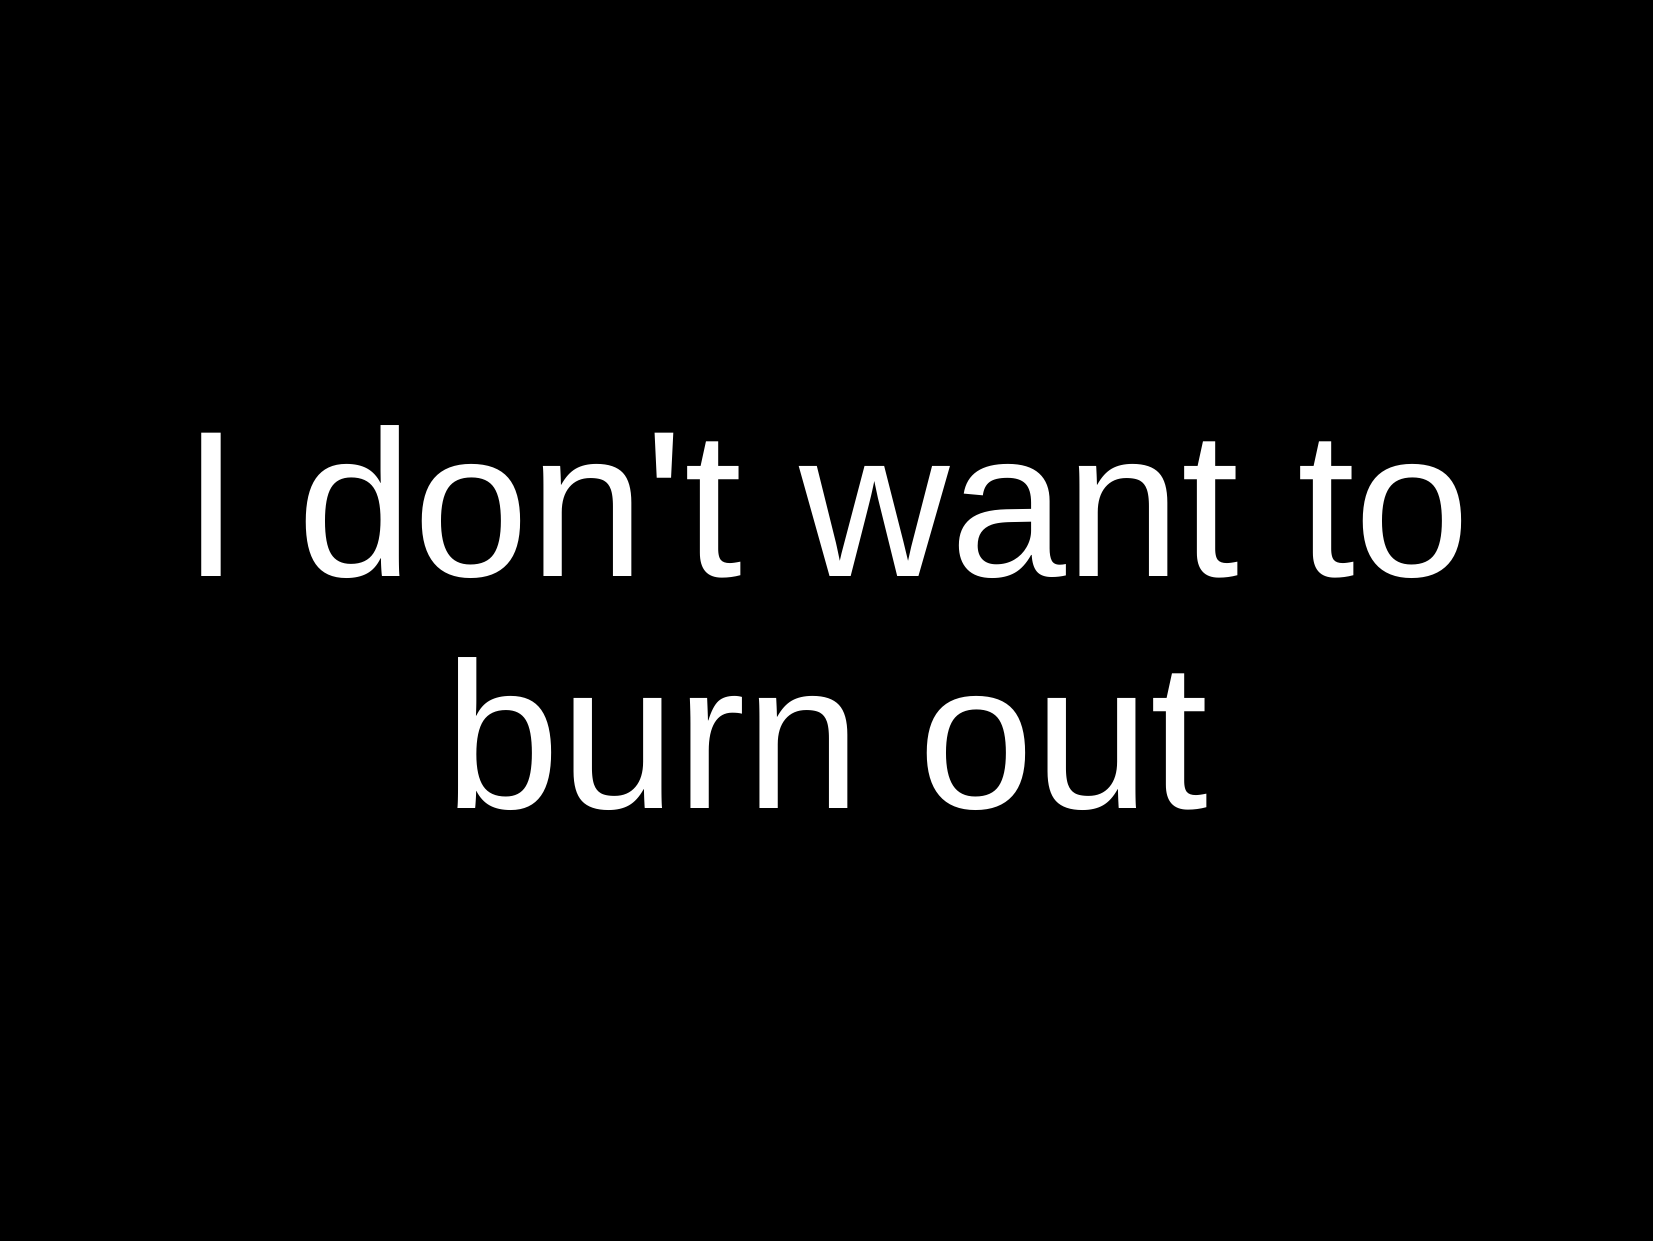

# I don't want to burn out